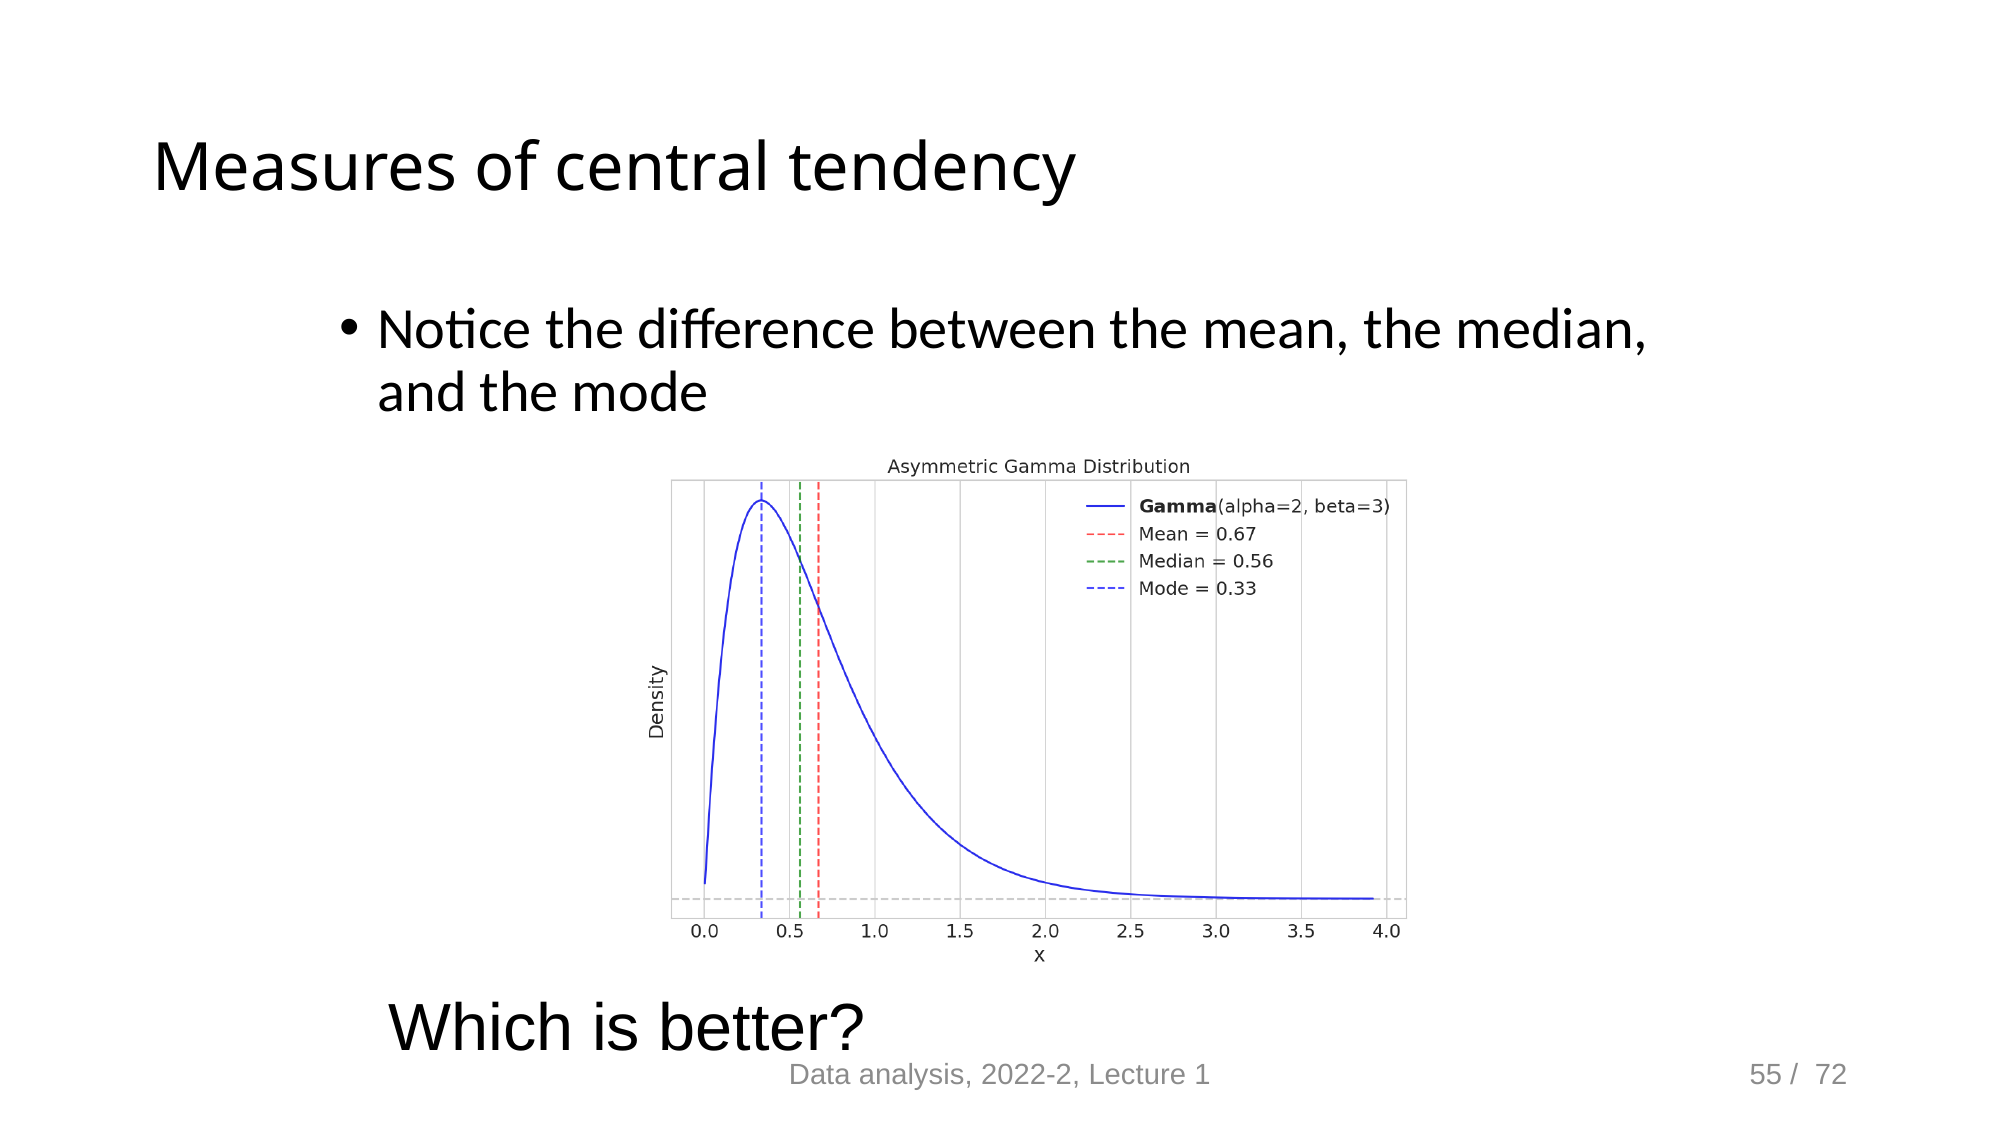

# Measures of central tendency
Notice the difference between the mean, the median, and the mode
Which is better?
Data analysis, 2022-2, Lecture 1